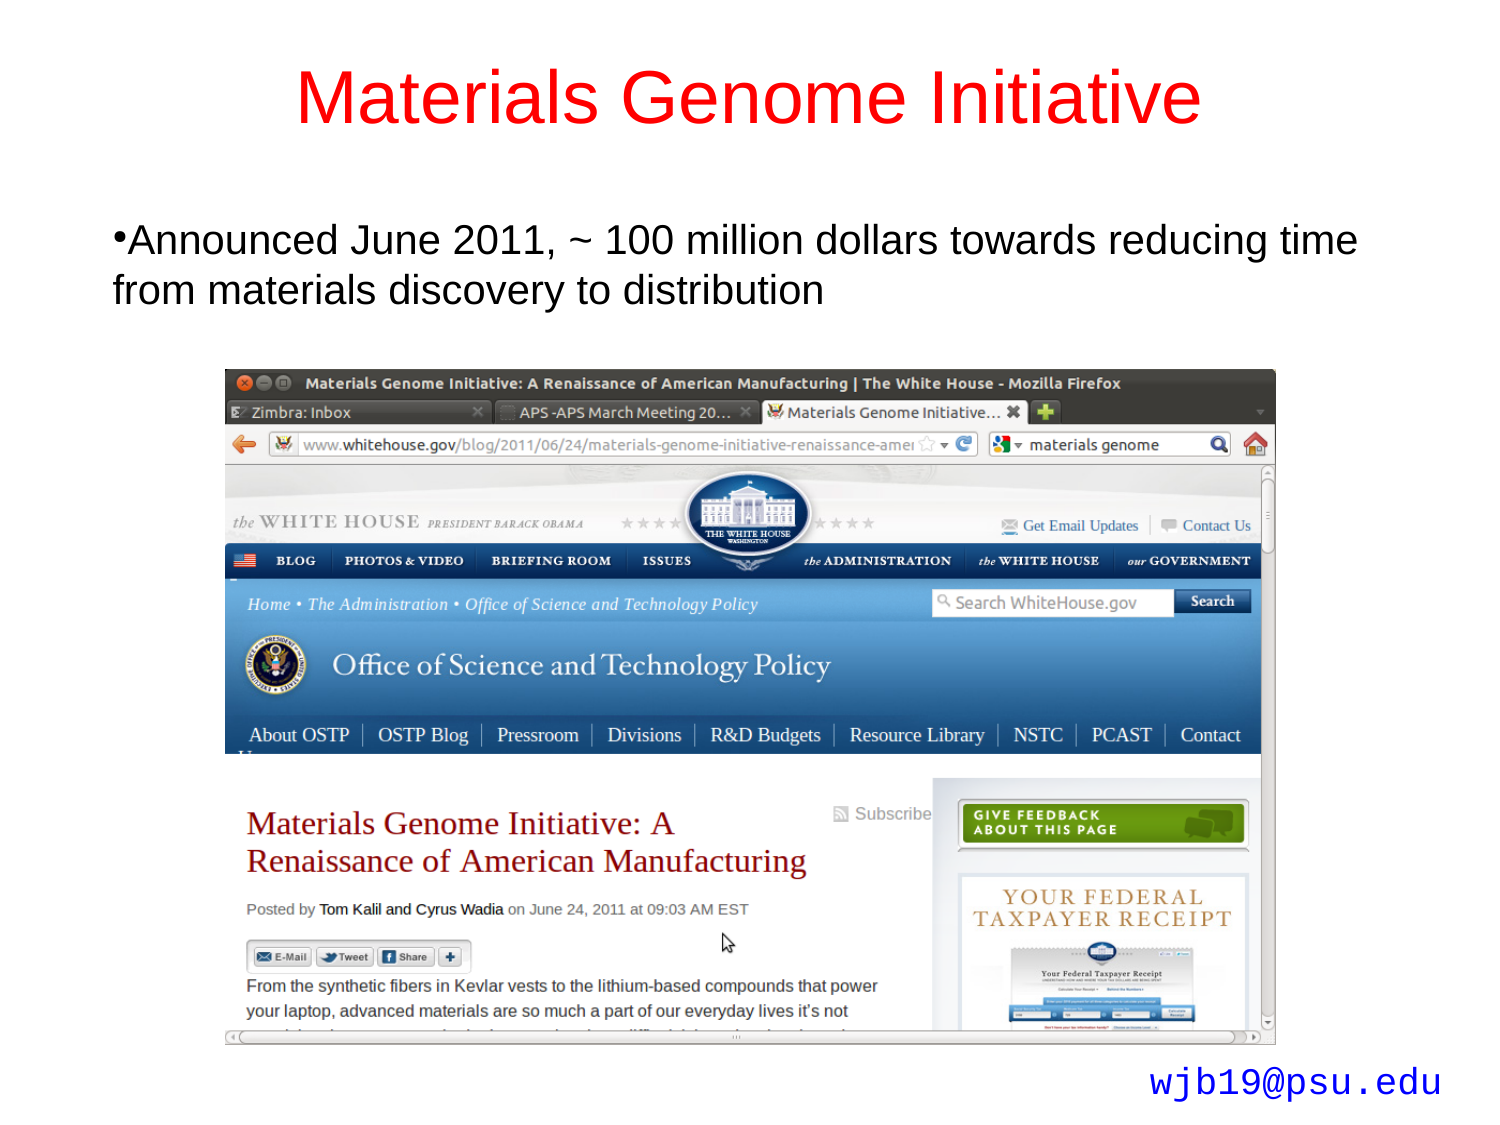

# Materials Genome Initiative
Announced June 2011, ~ 100 million dollars towards reducing time from materials discovery to distribution
Document data
wjb19@psu.edu